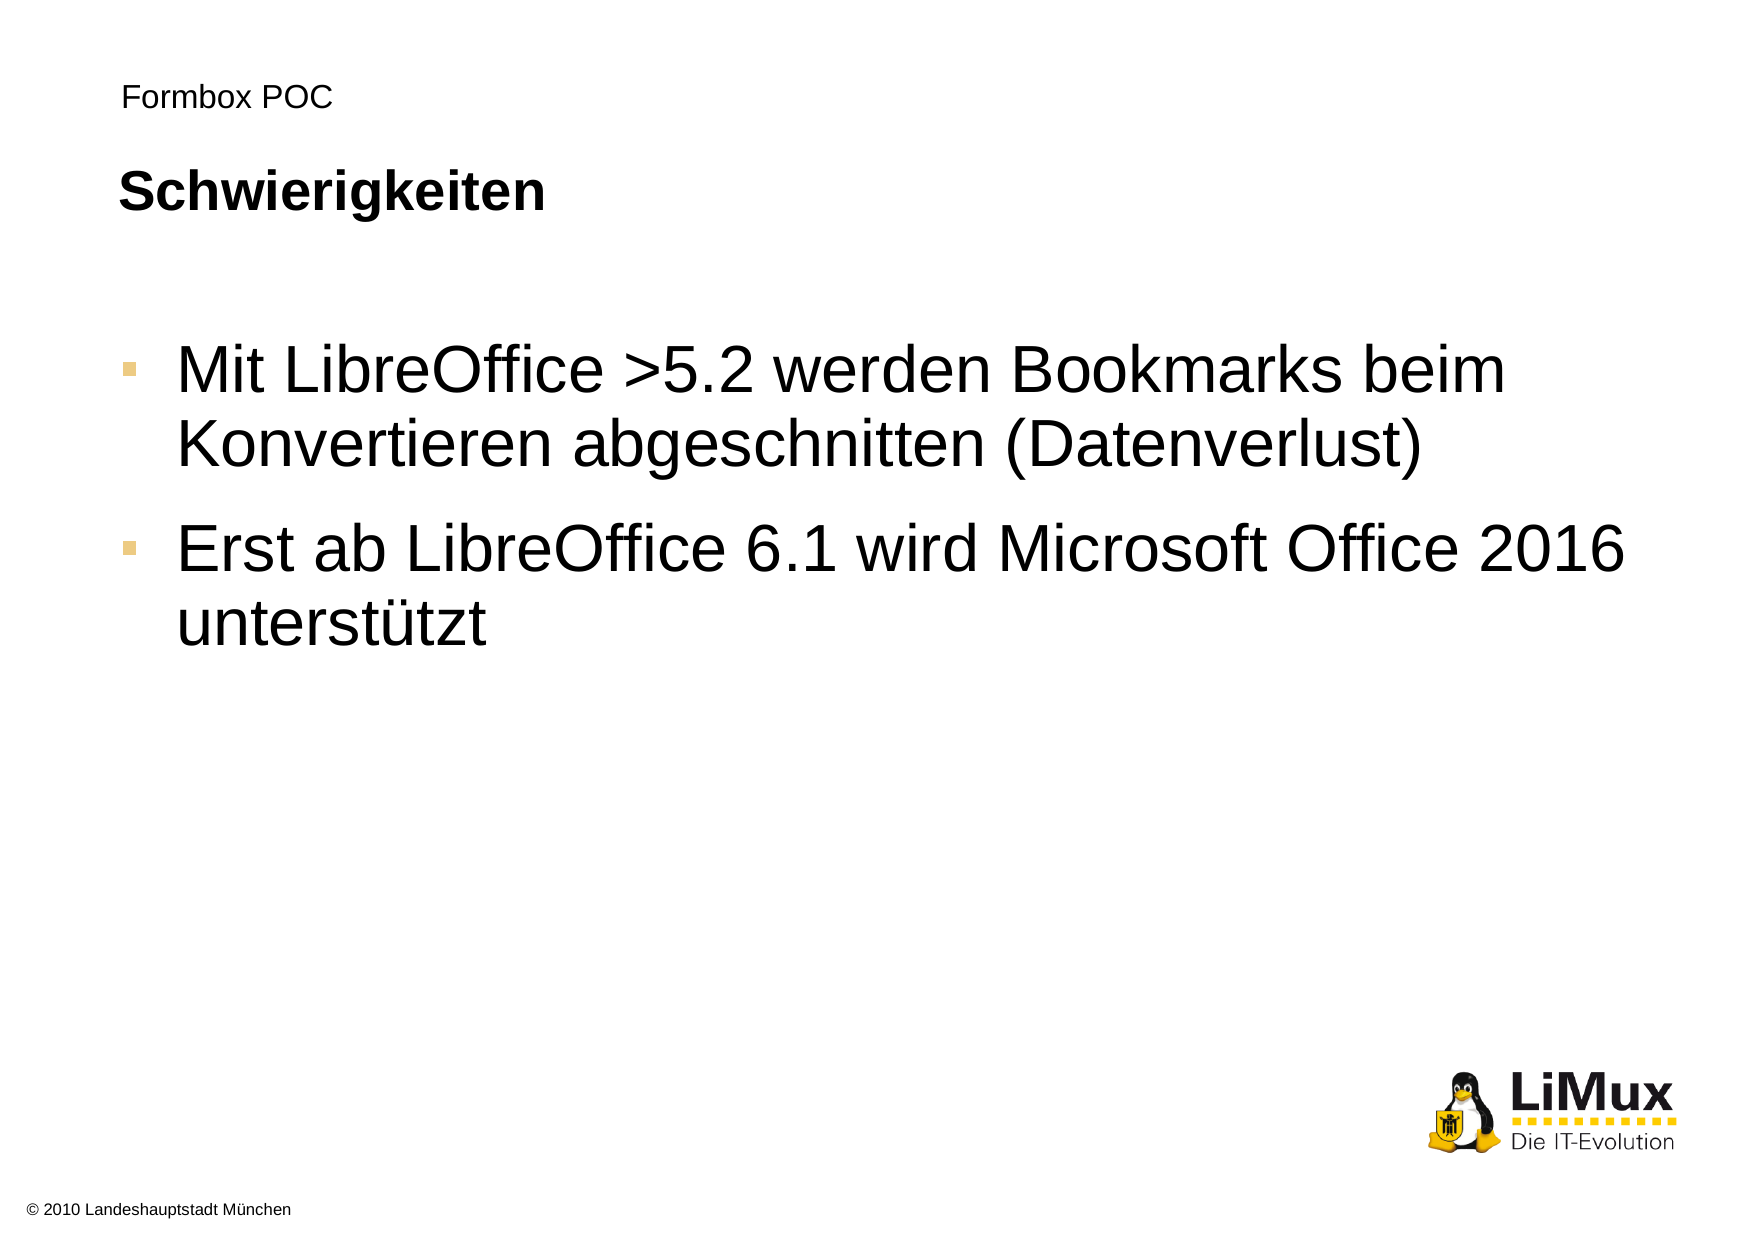

# Schwierigkeiten
Mit LibreOffice >5.2 werden Bookmarks beim Konvertieren abgeschnitten (Datenverlust)
Erst ab LibreOffice 6.1 wird Microsoft Office 2016 unterstützt